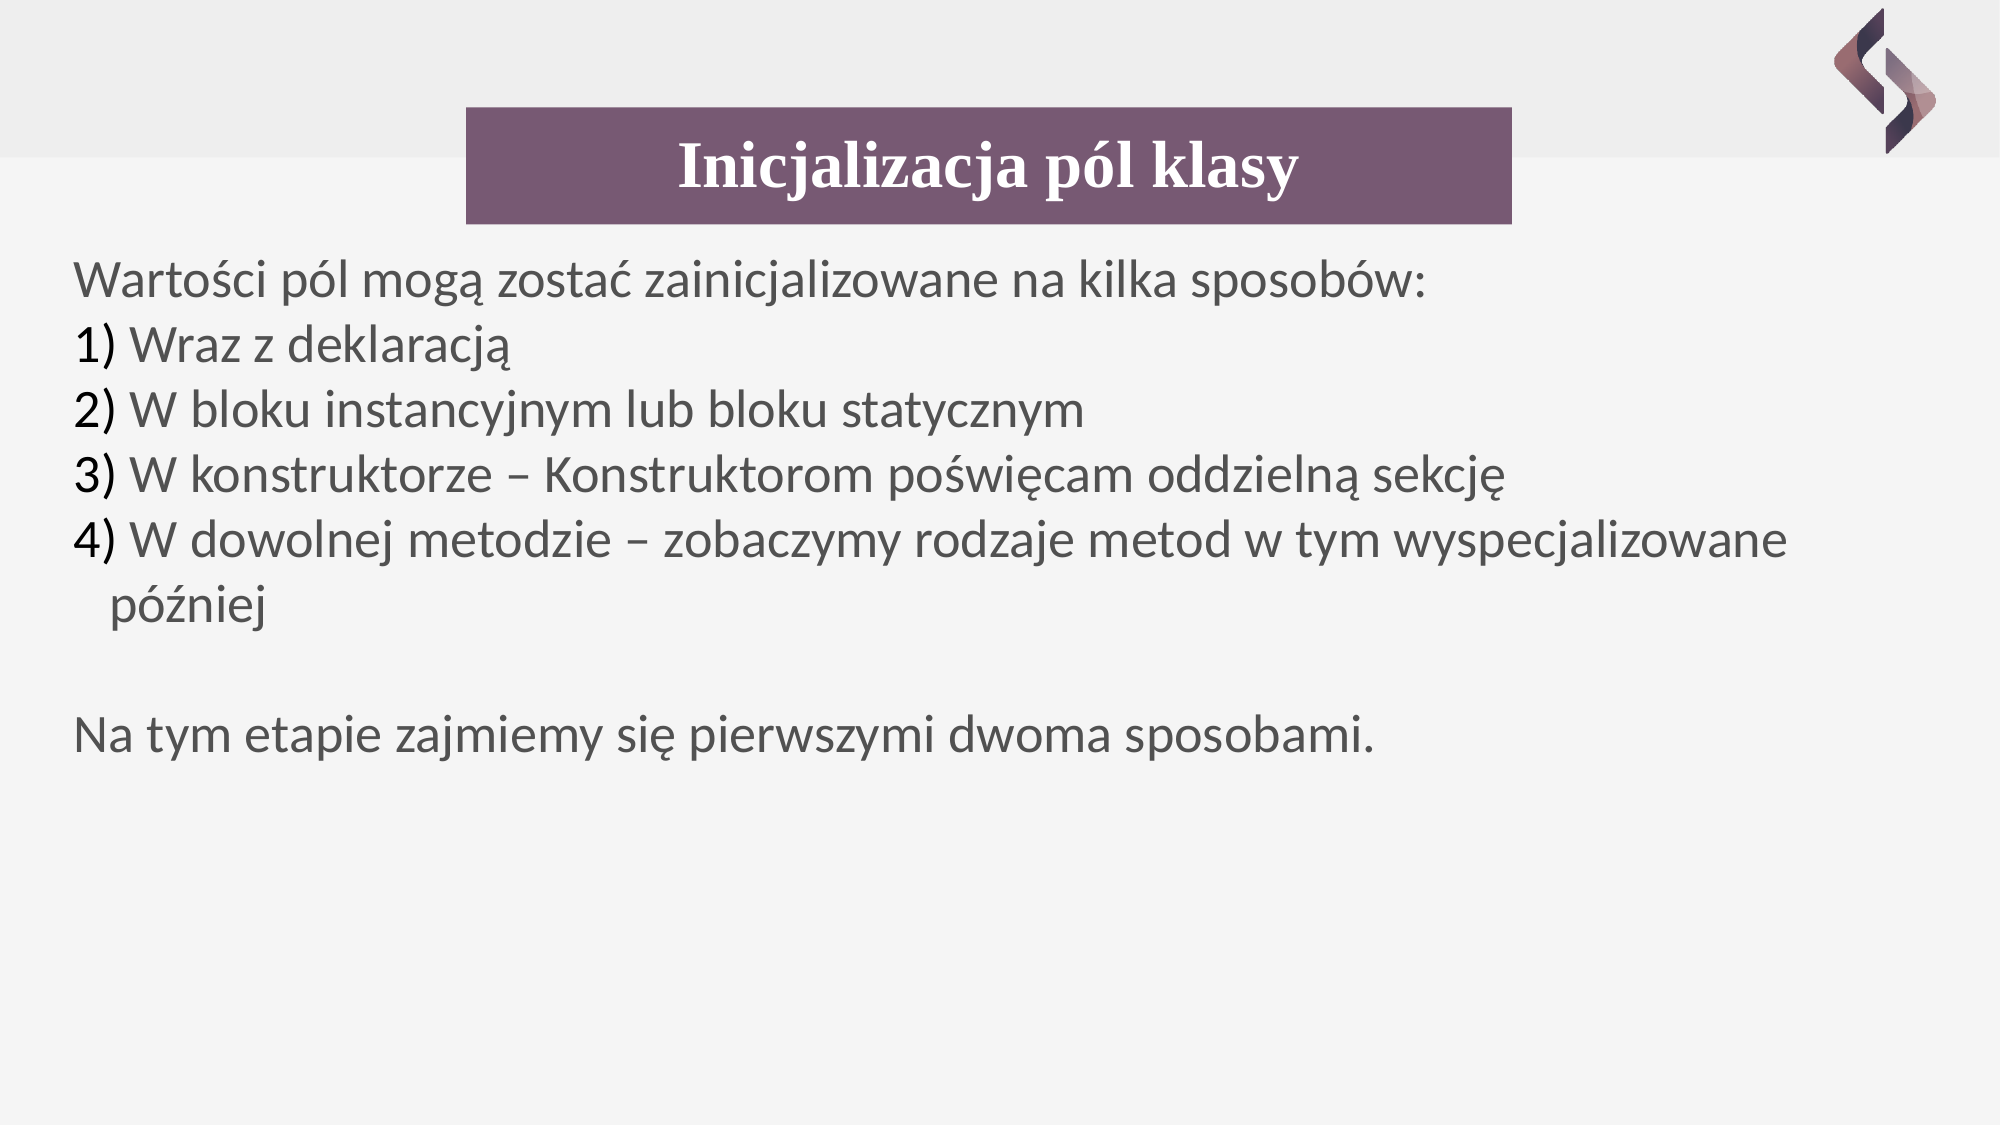

Inicjalizacja pól klasy
Wartości pól mogą zostać zainicjalizowane na kilka sposobów:
 Wraz z deklaracją
 W bloku instancyjnym lub bloku statycznym
 W konstruktorze – Konstruktorom poświęcam oddzielną sekcję
 W dowolnej metodzie – zobaczymy rodzaje metod w tym wyspecjalizowane później
Na tym etapie zajmiemy się pierwszymi dwoma sposobami.